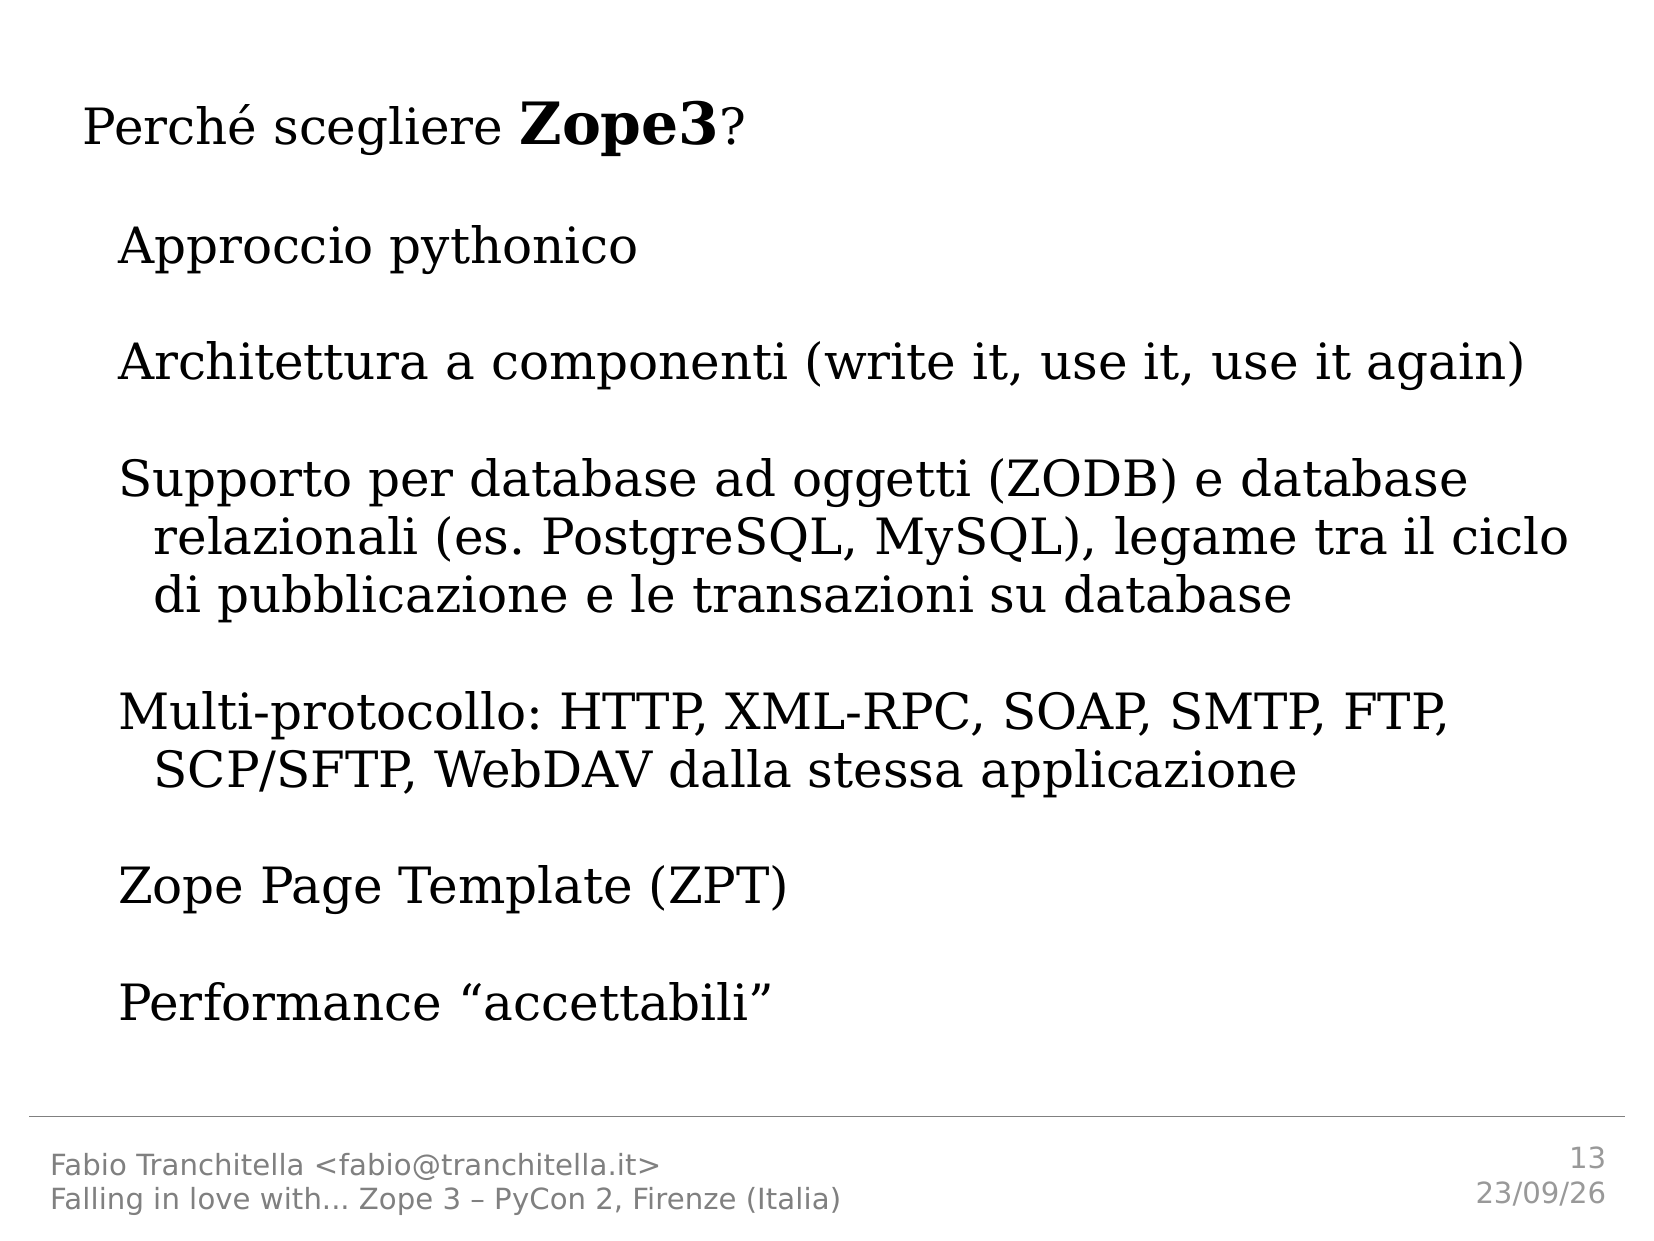

# Perché scegliere Zope3?
Approccio pythonico
Architettura a componenti (write it, use it, use it again)
Supporto per database ad oggetti (ZODB) e database relazionali (es. PostgreSQL, MySQL), legame tra il ciclo di pubblicazione e le transazioni su database
Multi-protocollo: HTTP, XML-RPC, SOAP, SMTP, FTP, SCP/SFTP, WebDAV dalla stessa applicazione
Zope Page Template (ZPT)
Performance “accettabili”
13